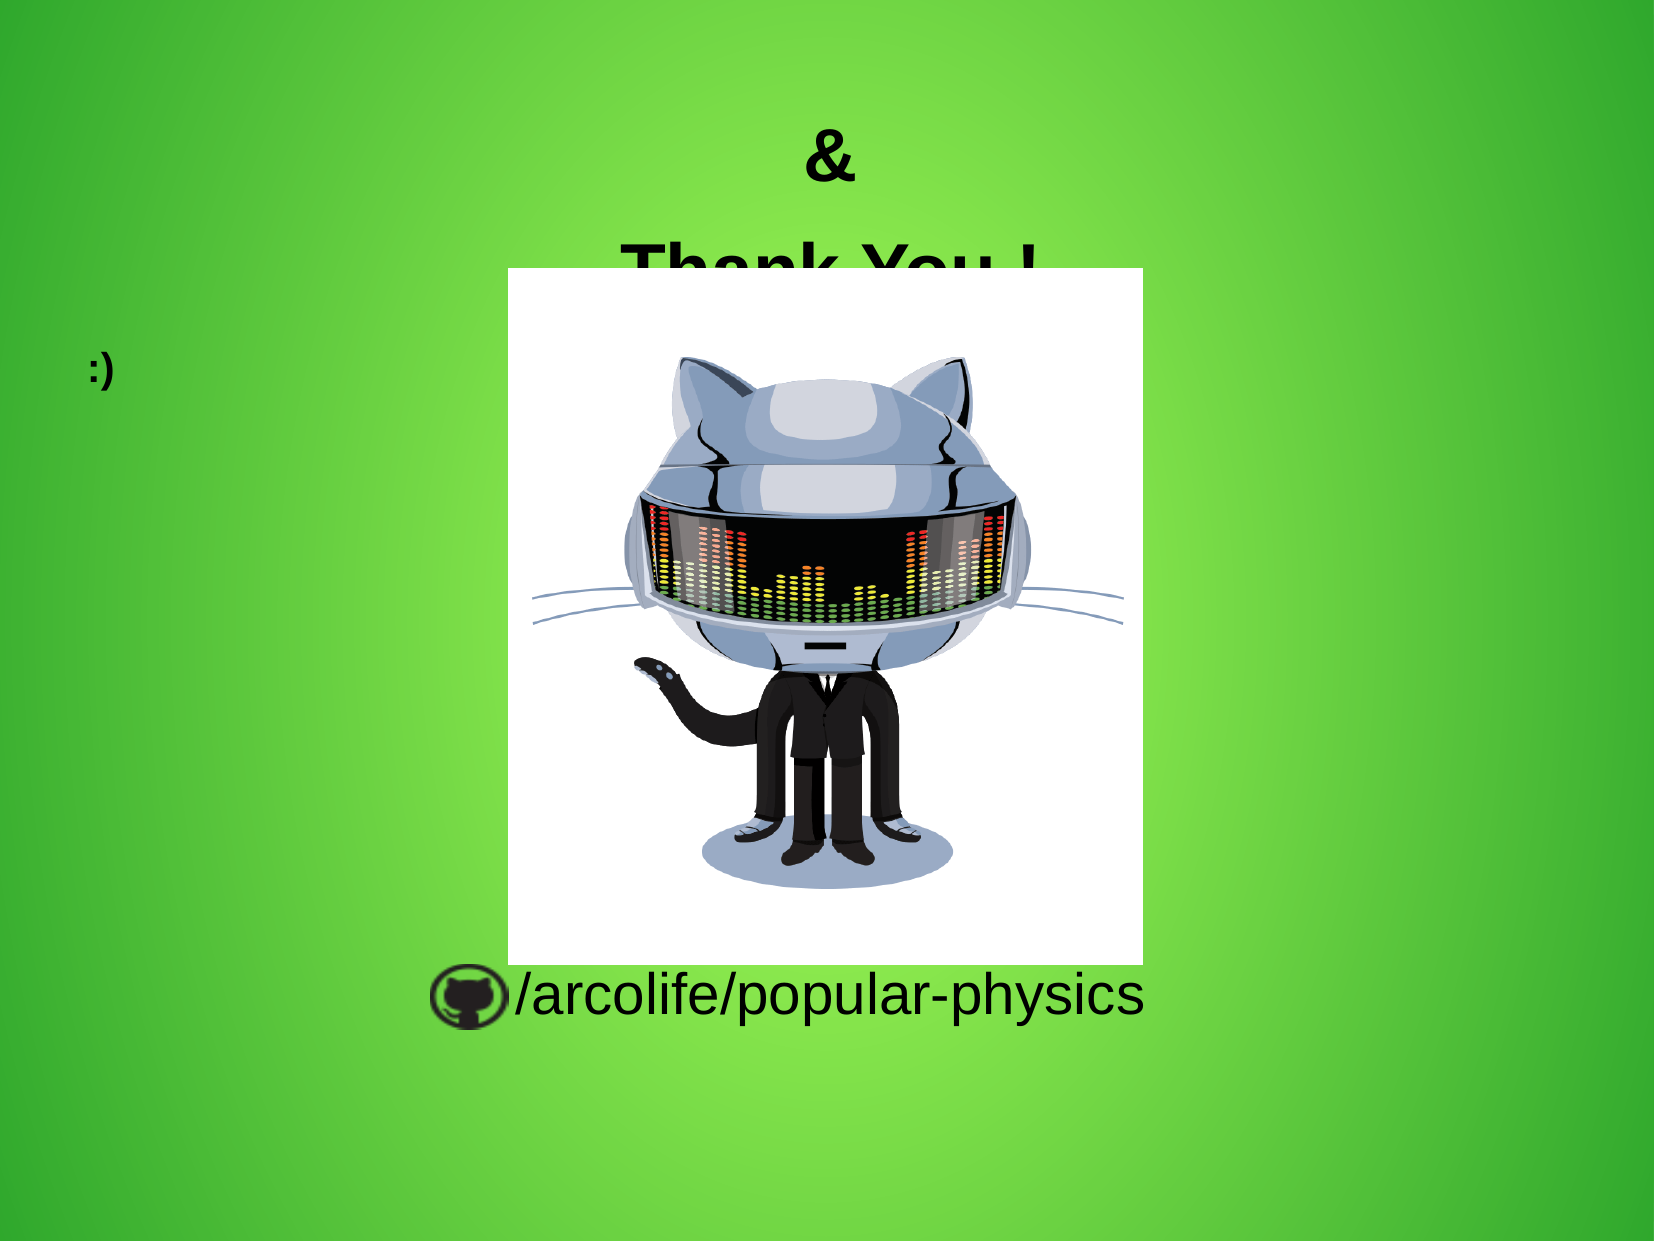

# &
Thank You !
:)
/arcolife/popular-physics